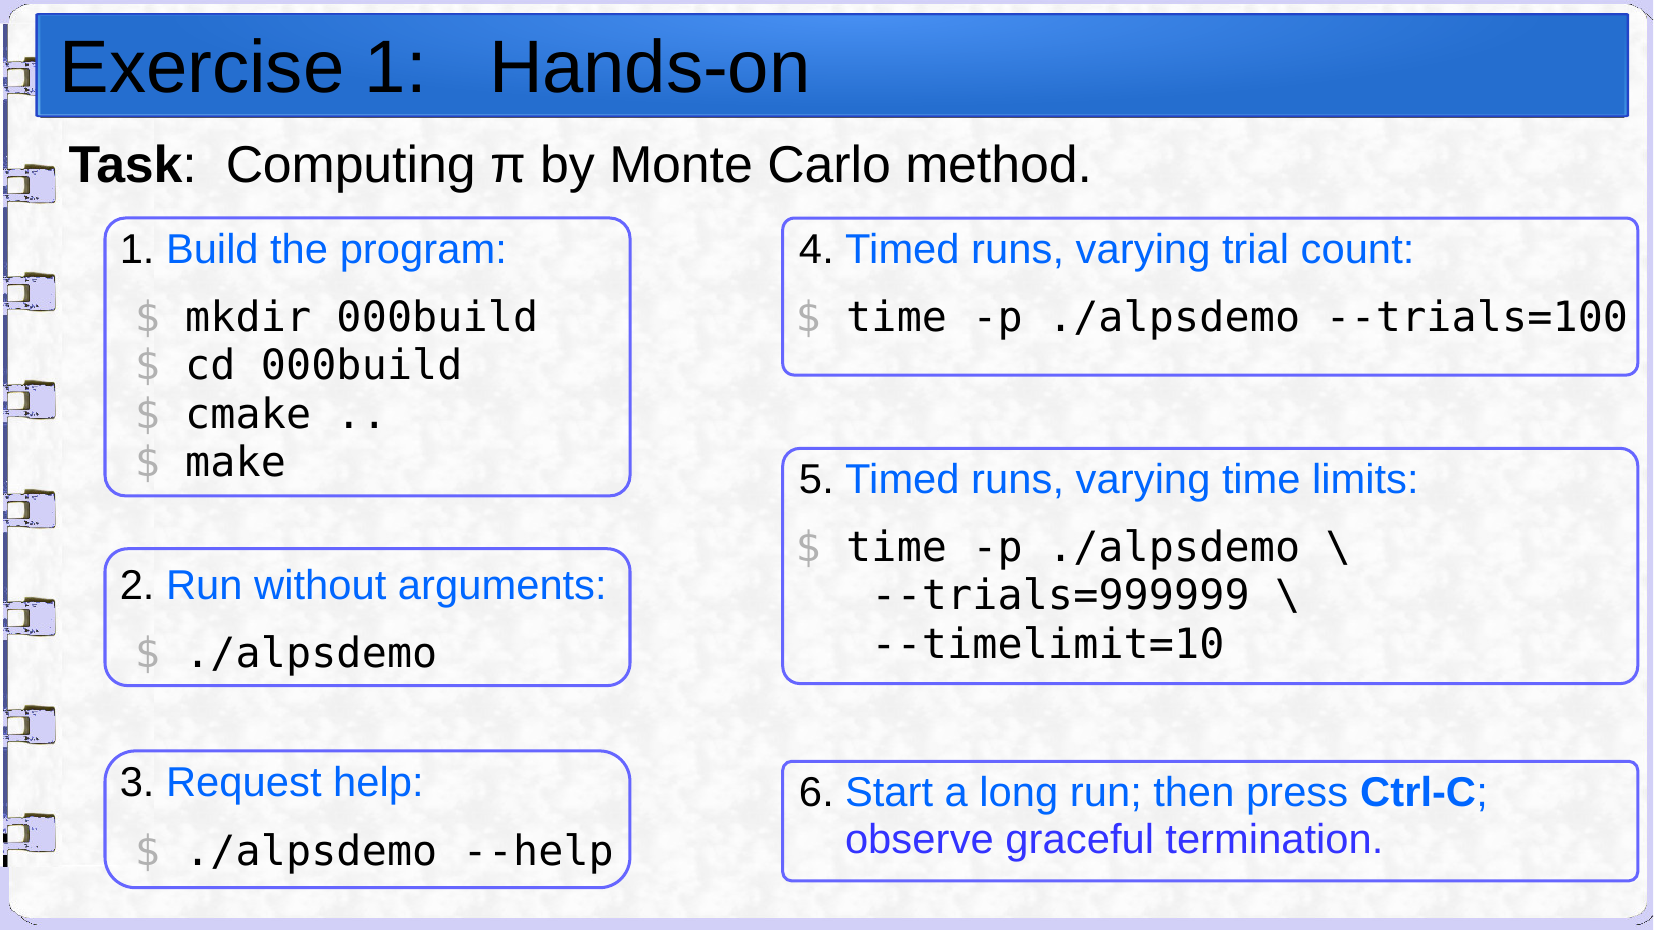

# Exercise 1: Hands-on
Task: Computing π by Monte Carlo method.
1. Build the program:
4. Timed runs, varying trial count:
$ mkdir 000build
$ cd 000build
$ cmake ..
$ make
$ time -p ./alpsdemo --trials=100
5. Timed runs, varying time limits:
$ time -p ./alpsdemo \
 --trials=999999 \
 --timelimit=10
2. Run without arguments:
$ ./alpsdemo
3. Request help:
6. Start a long run; then press Ctrl-C;
 observe graceful termination.
$ ./alpsdemo --help